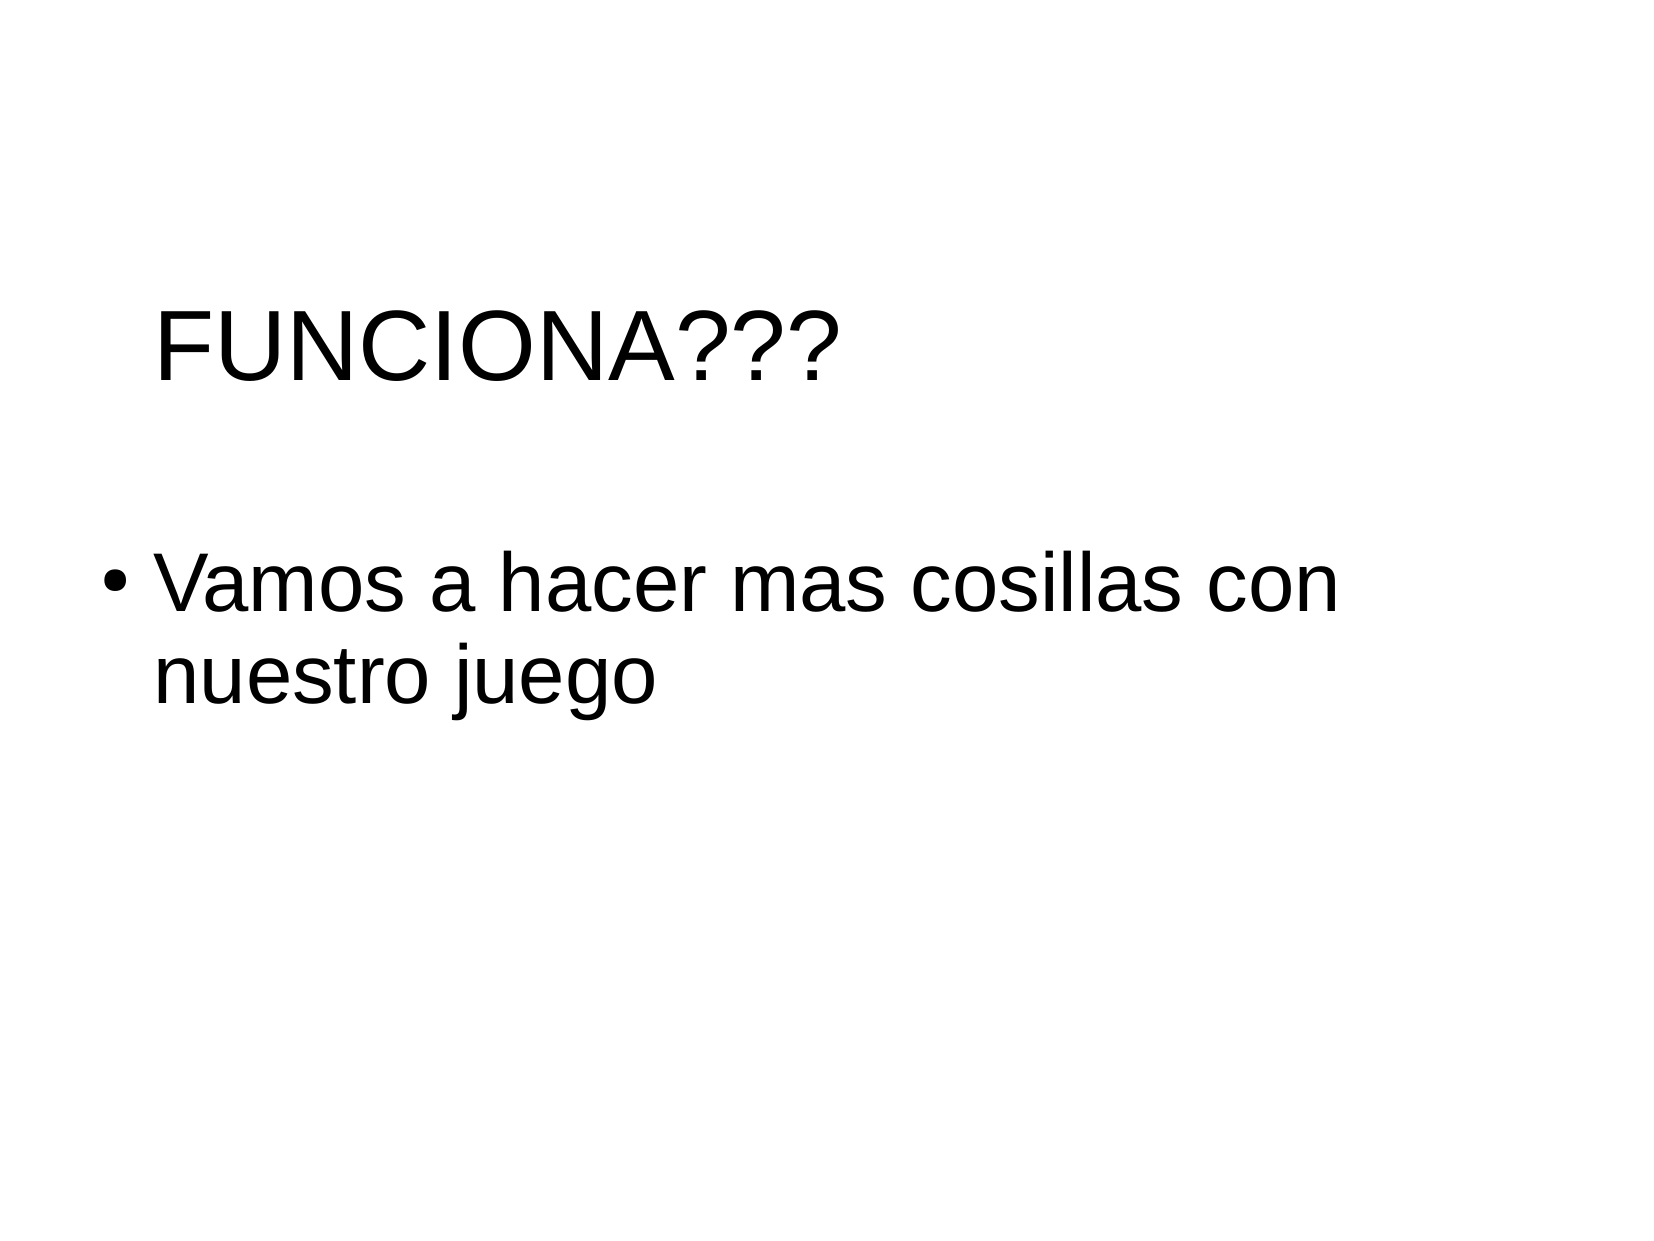

# FUNCIONA???
Vamos a hacer mas cosillas con nuestro juego